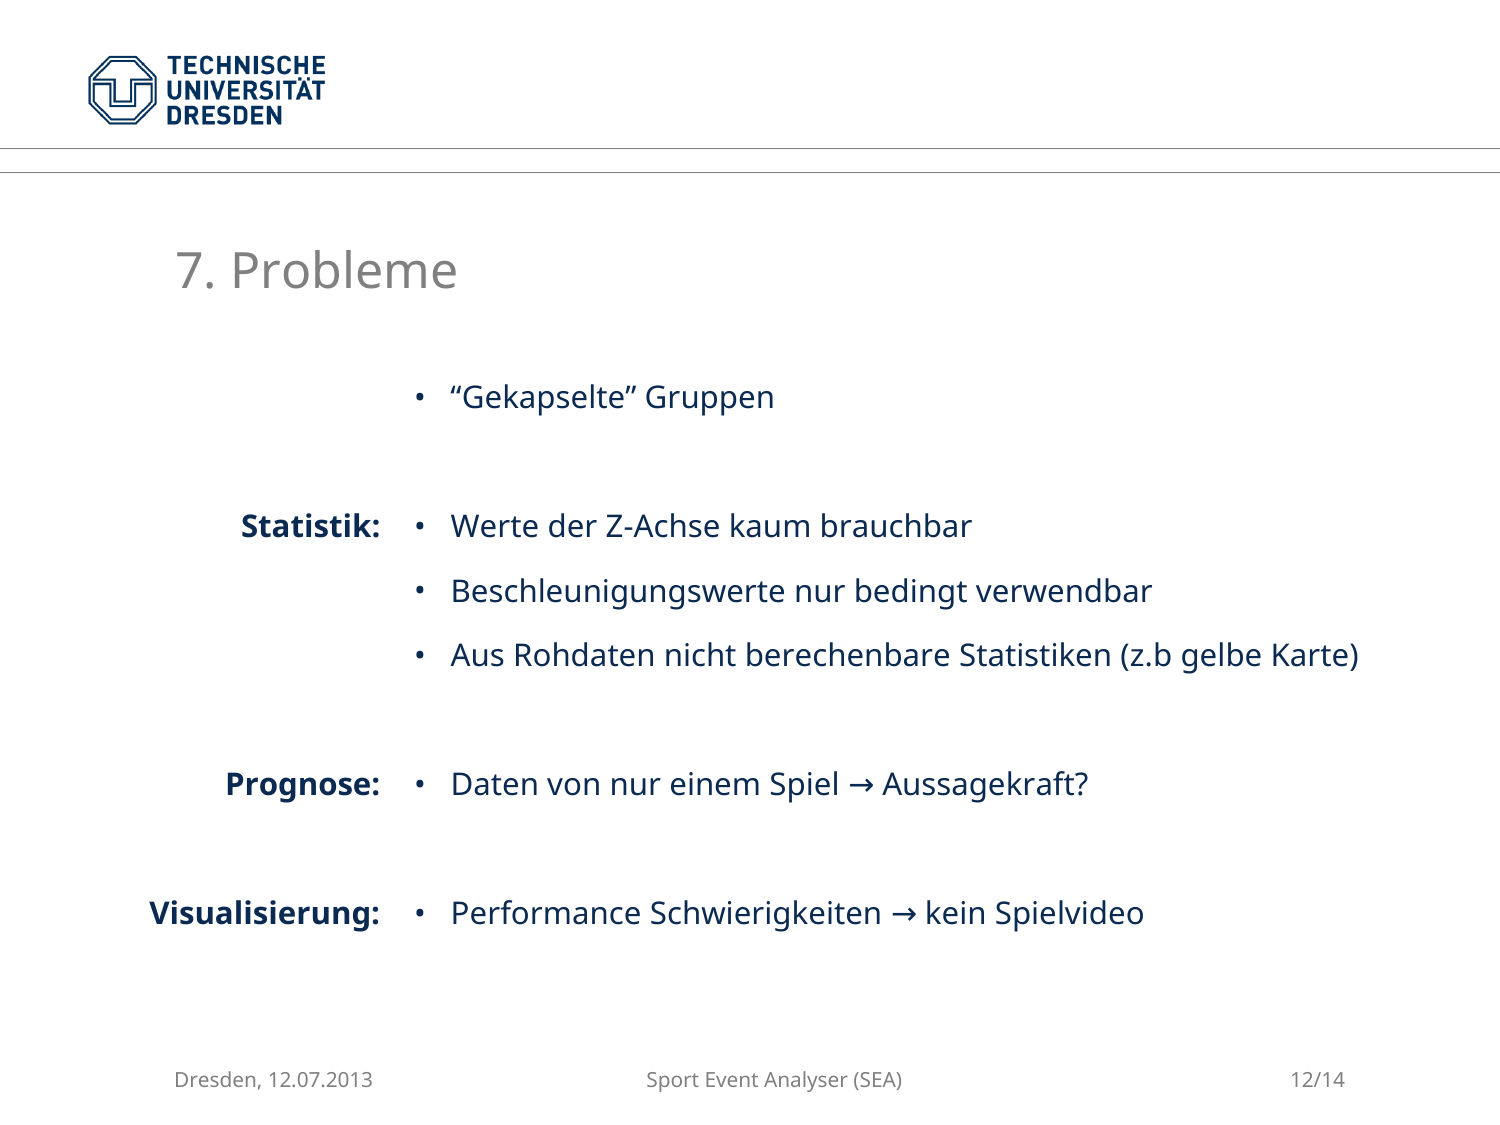

# 7. Probleme
 “Gekapselte” Gruppen
 Werte der Z-Achse kaum brauchbar
 Beschleunigungswerte nur bedingt verwendbar
 Aus Rohdaten nicht berechenbare Statistiken (z.b gelbe Karte)
 Daten von nur einem Spiel → Aussagekraft?
 Performance Schwierigkeiten → kein Spielvideo
Statistik:
Prognose:
Visualisierung:
Dresden, 12.07.2013